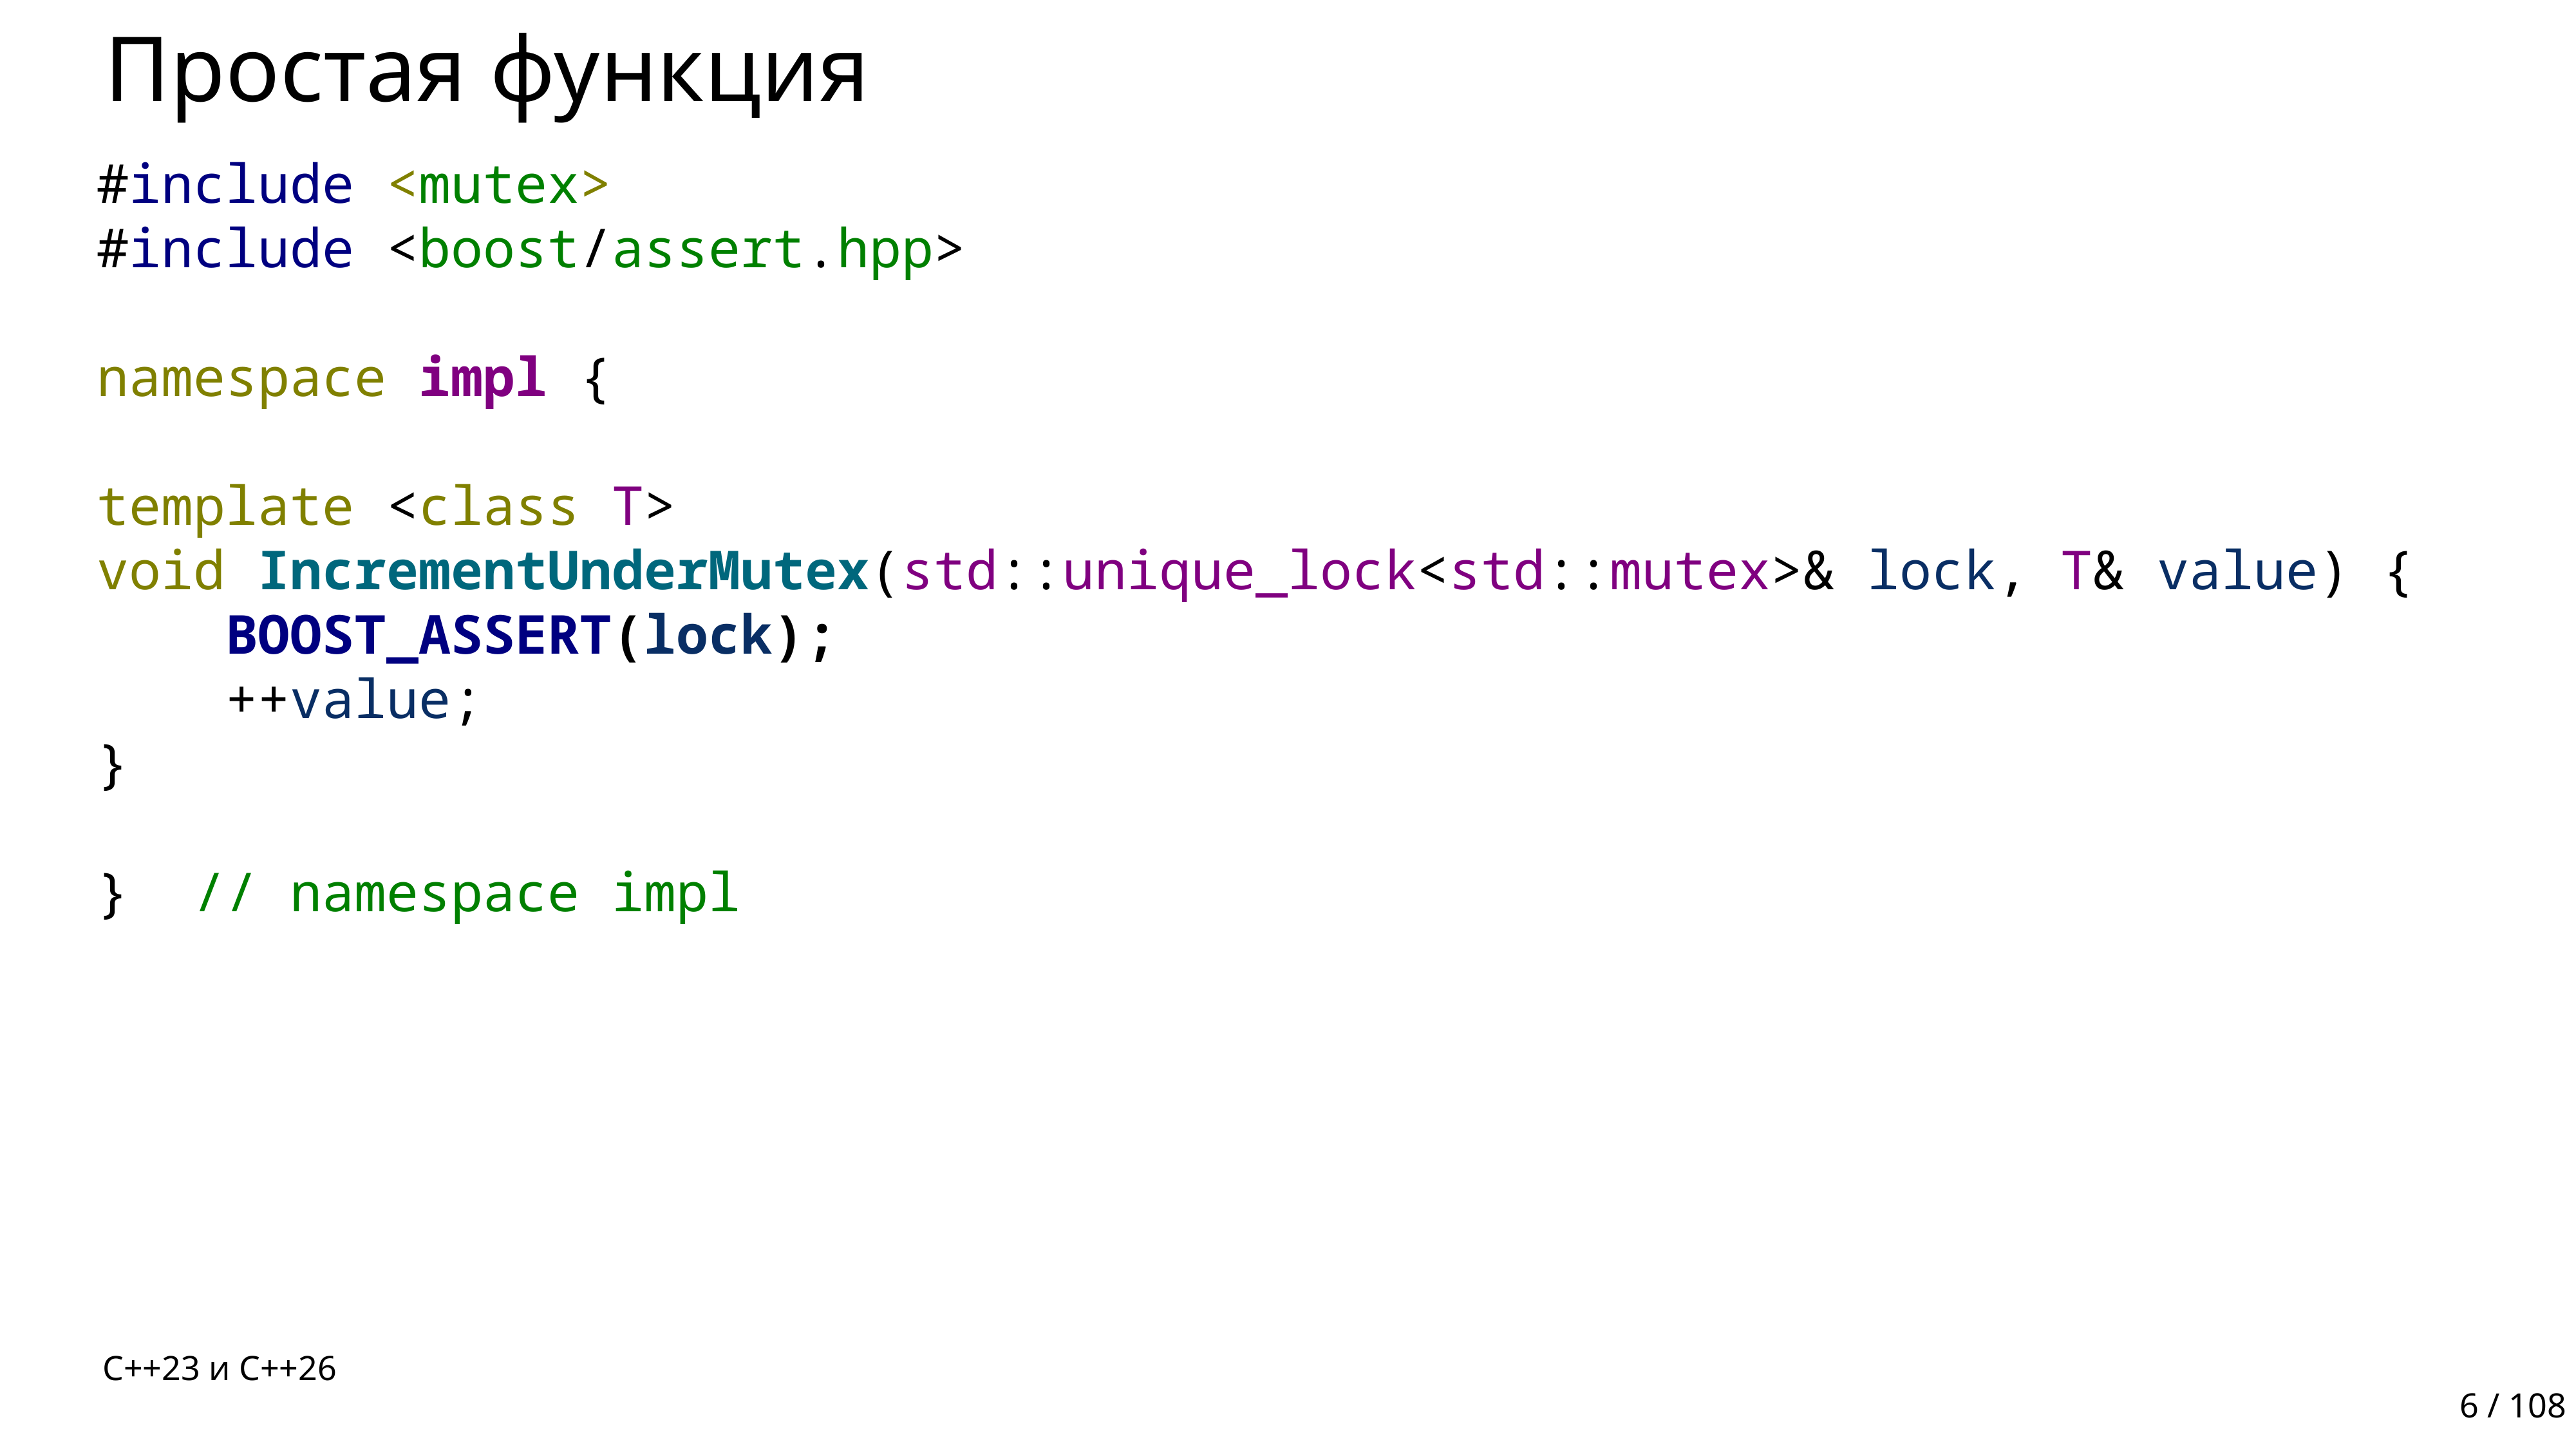

# Простая функция
#include <mutex>
#include <boost/assert.hpp>
namespace impl {
template <class T>
void IncrementUnderMutex(std::unique_lock<std::mutex>& lock, T& value) {
 BOOST_ASSERT(lock);
 ++value;
}
} // namespace impl
C++23 и C++26